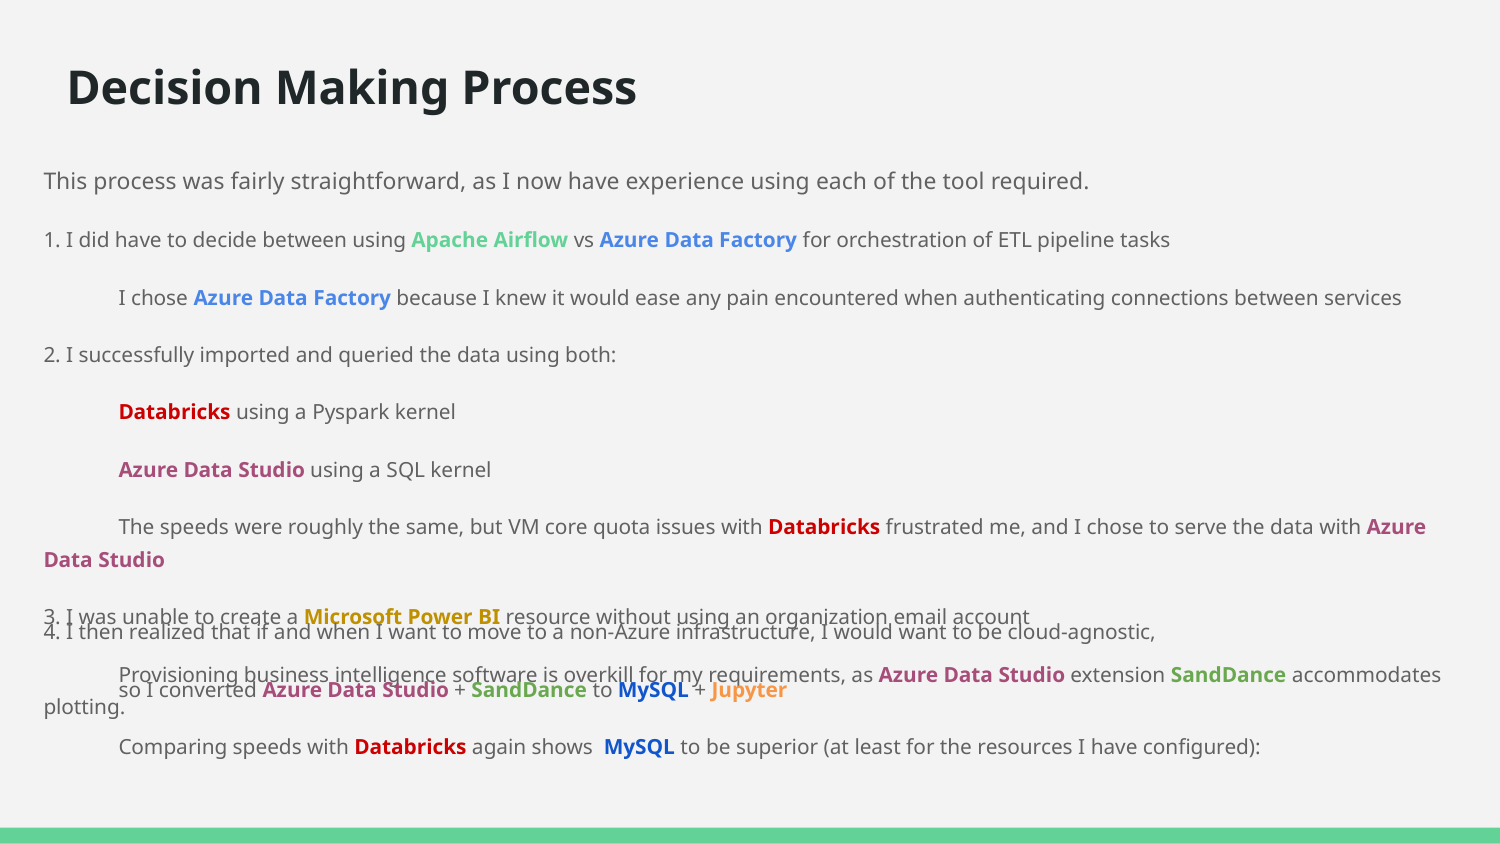

Decision Making Process
This process was fairly straightforward, as I now have experience using each of the tool required.
1. I did have to decide between using Apache Airflow vs Azure Data Factory for orchestration of ETL pipeline tasks
I chose Azure Data Factory because I knew it would ease any pain encountered when authenticating connections between services
2. I successfully imported and queried the data using both:
Databricks using a Pyspark kernel
Azure Data Studio using a SQL kernel
	The speeds were roughly the same, but VM core quota issues with Databricks frustrated me, and I chose to serve the data with Azure Data Studio
3. I was unable to create a Microsoft Power BI resource without using an organization email account
	Provisioning business intelligence software is overkill for my requirements, as Azure Data Studio extension SandDance accommodates plotting.
4. I then realized that if and when I want to move to a non-Azure infrastructure, I would want to be cloud-agnostic,
so I converted Azure Data Studio + SandDance to MySQL + Jupyter
Comparing speeds with Databricks again shows MySQL to be superior (at least for the resources I have configured):